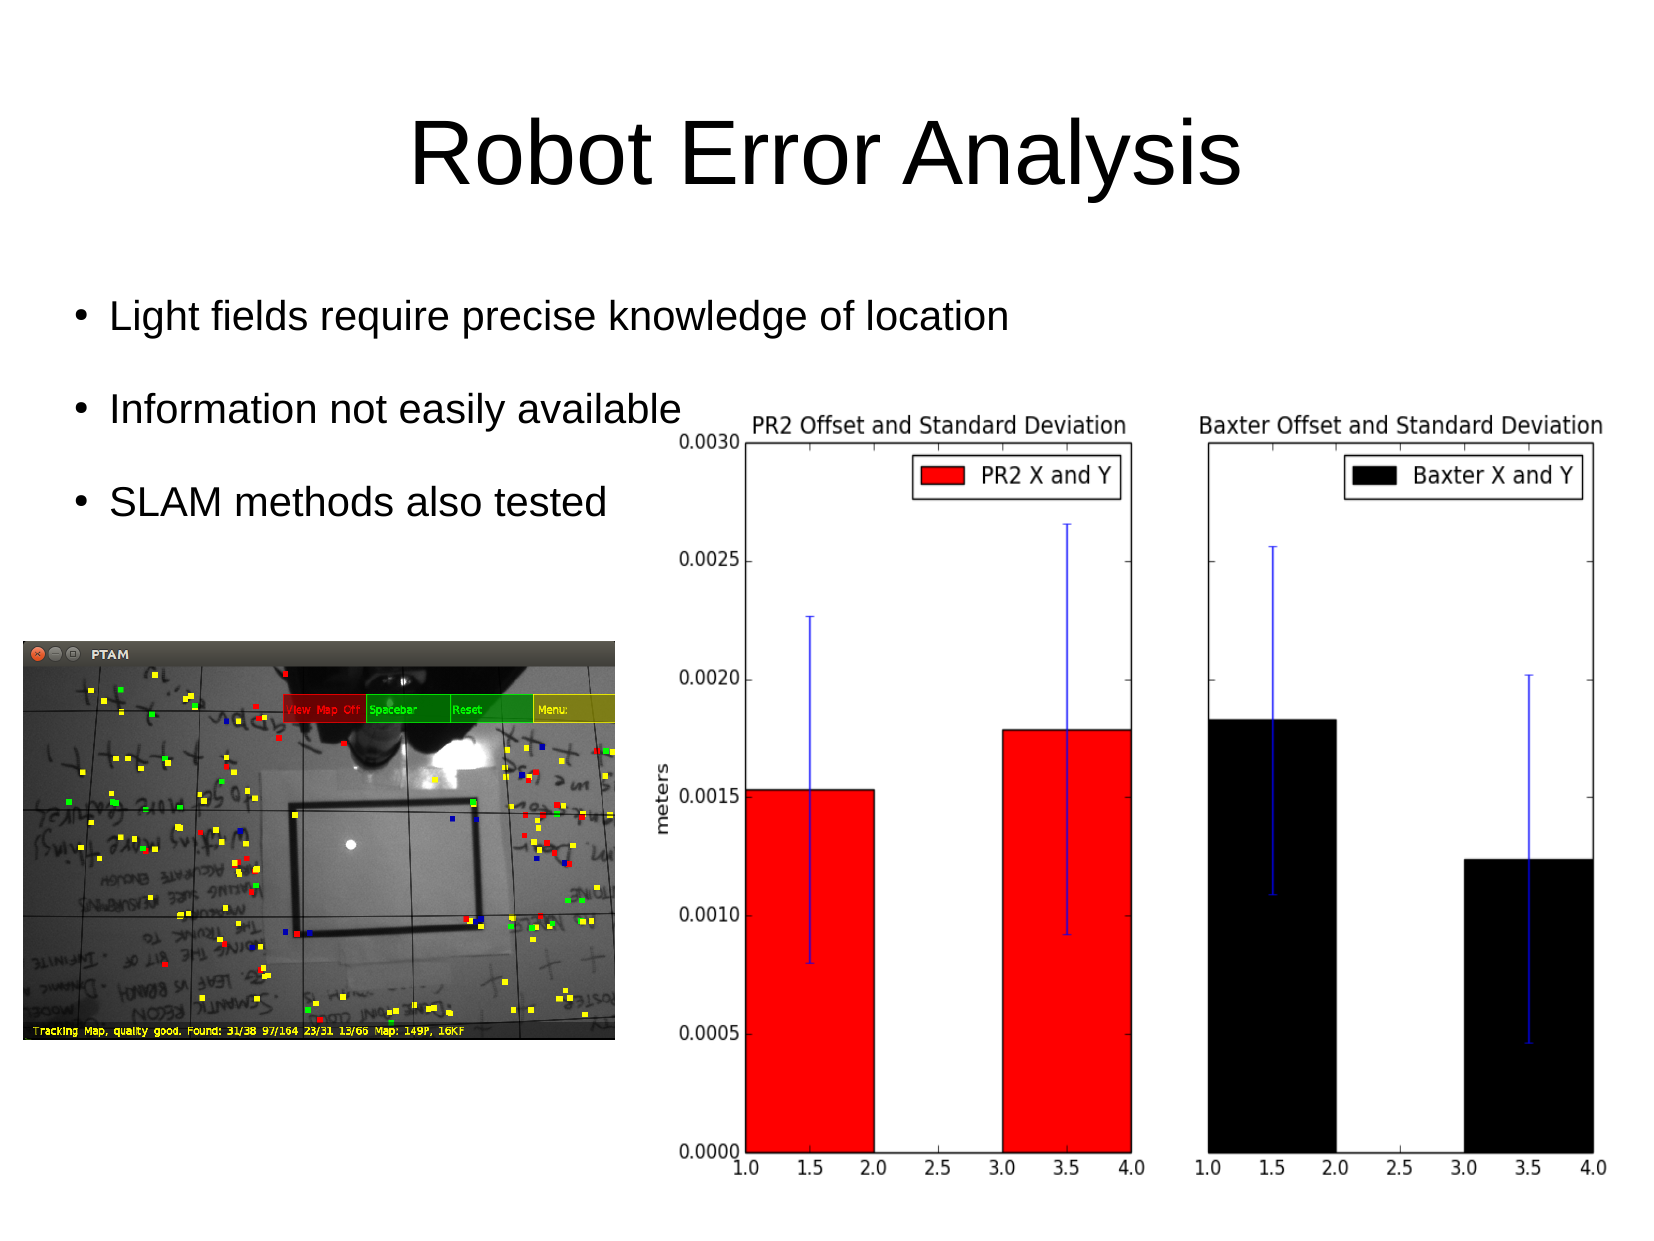

# Robot Error Analysis
Light fields require precise knowledge of location
Information not easily available
SLAM methods also tested